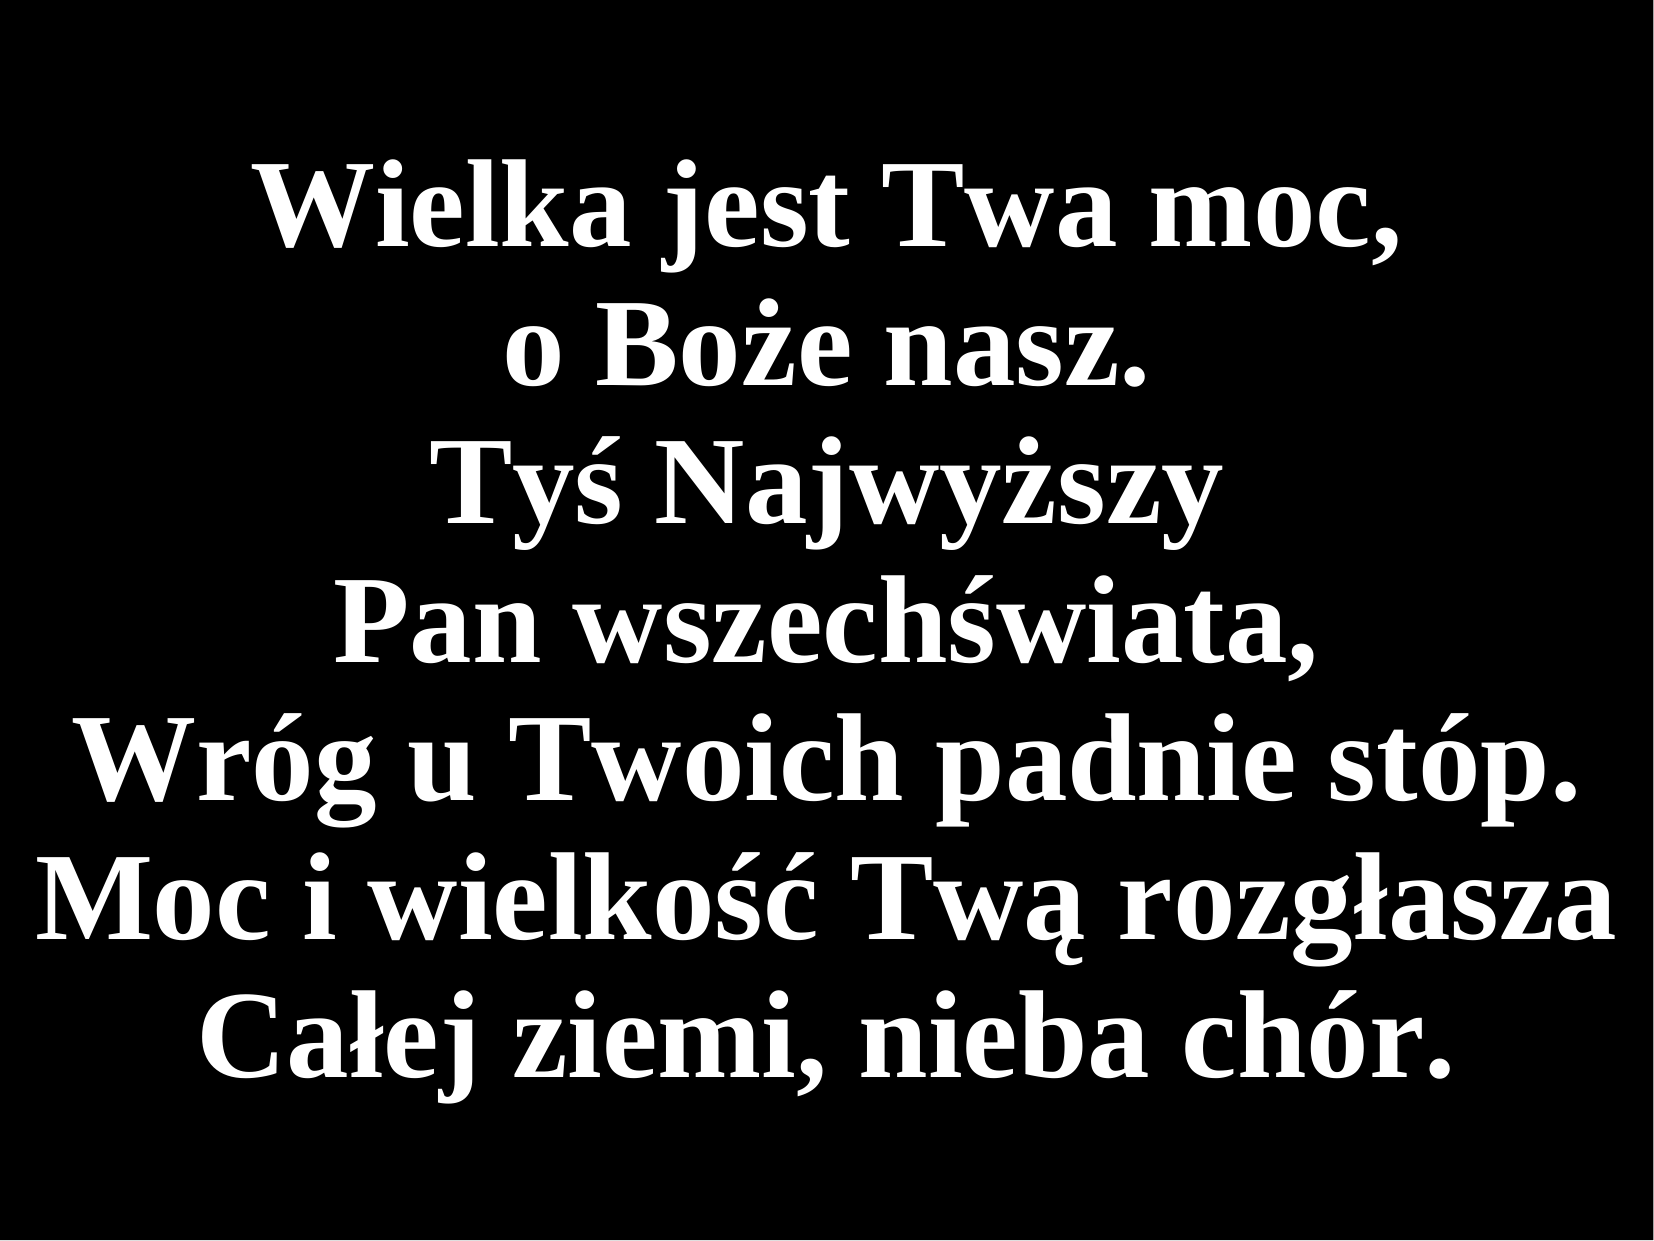

# Wielka jest Twa moc, o Boże nasz. Tyś Najwyższy Pan wszechświata, Wróg u Twoich padnie stóp. Moc i wielkość Twą rozgłasza Całej ziemi, nieba chór.